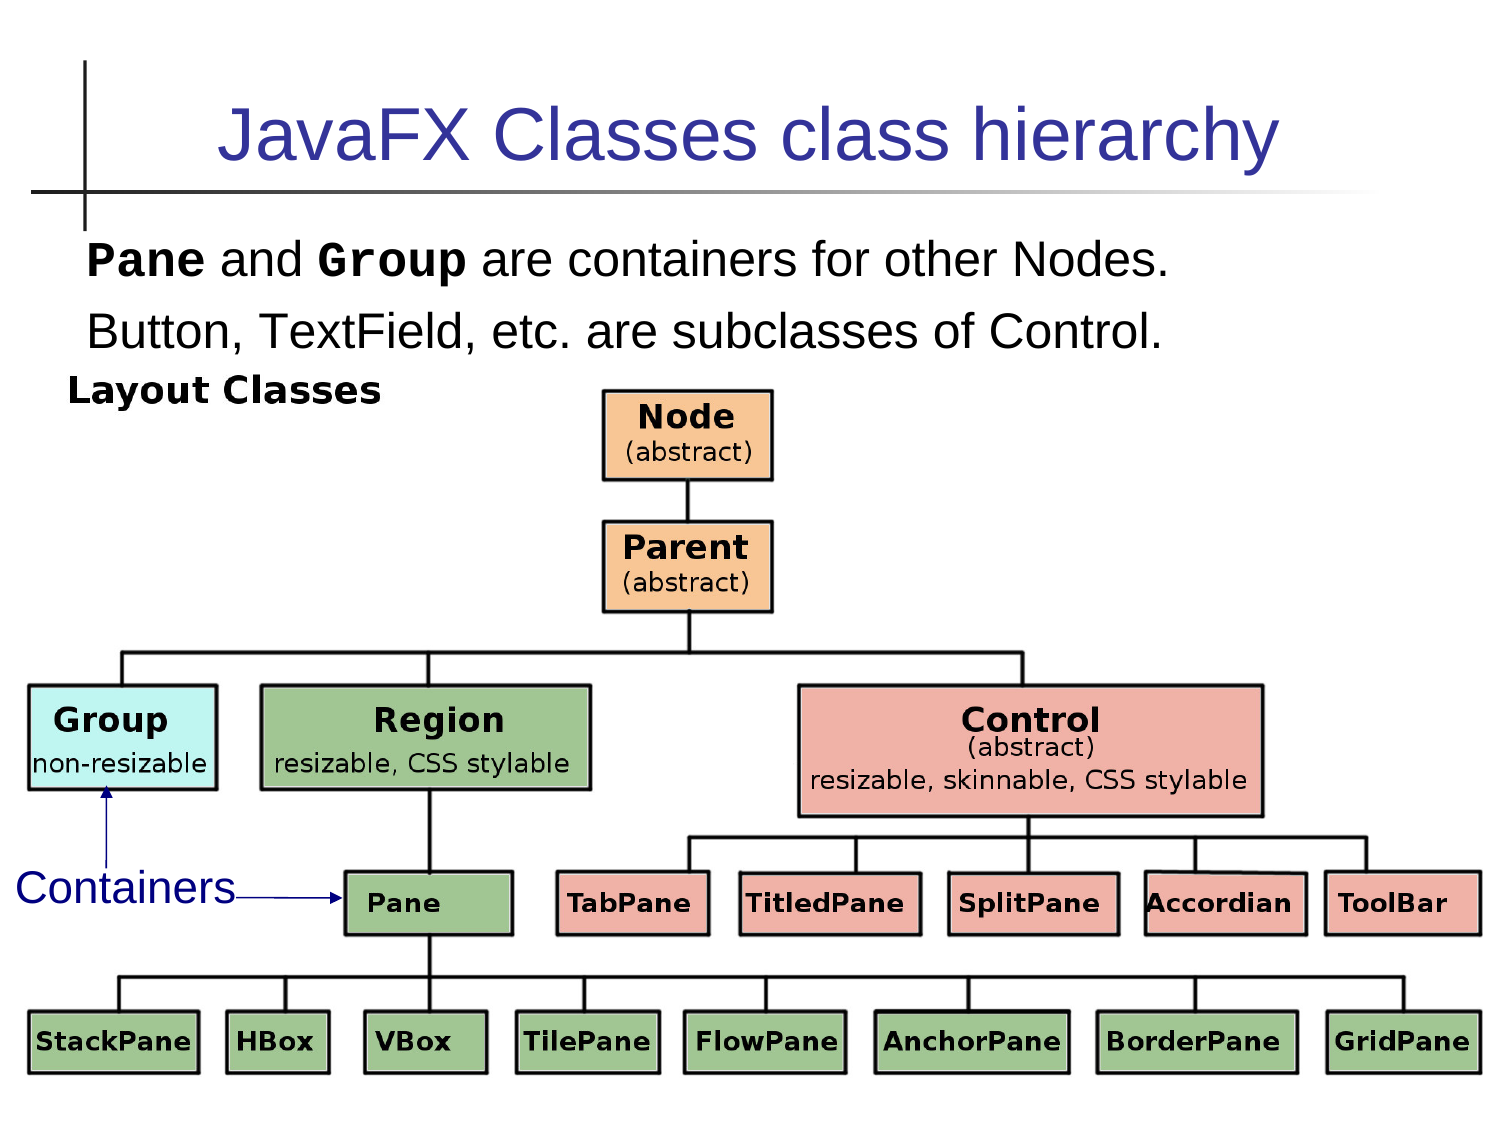

# JavaFX Classes class hierarchy
Pane and Group are containers for other Nodes.
Button, TextField, etc. are subclasses of Control.
Containers